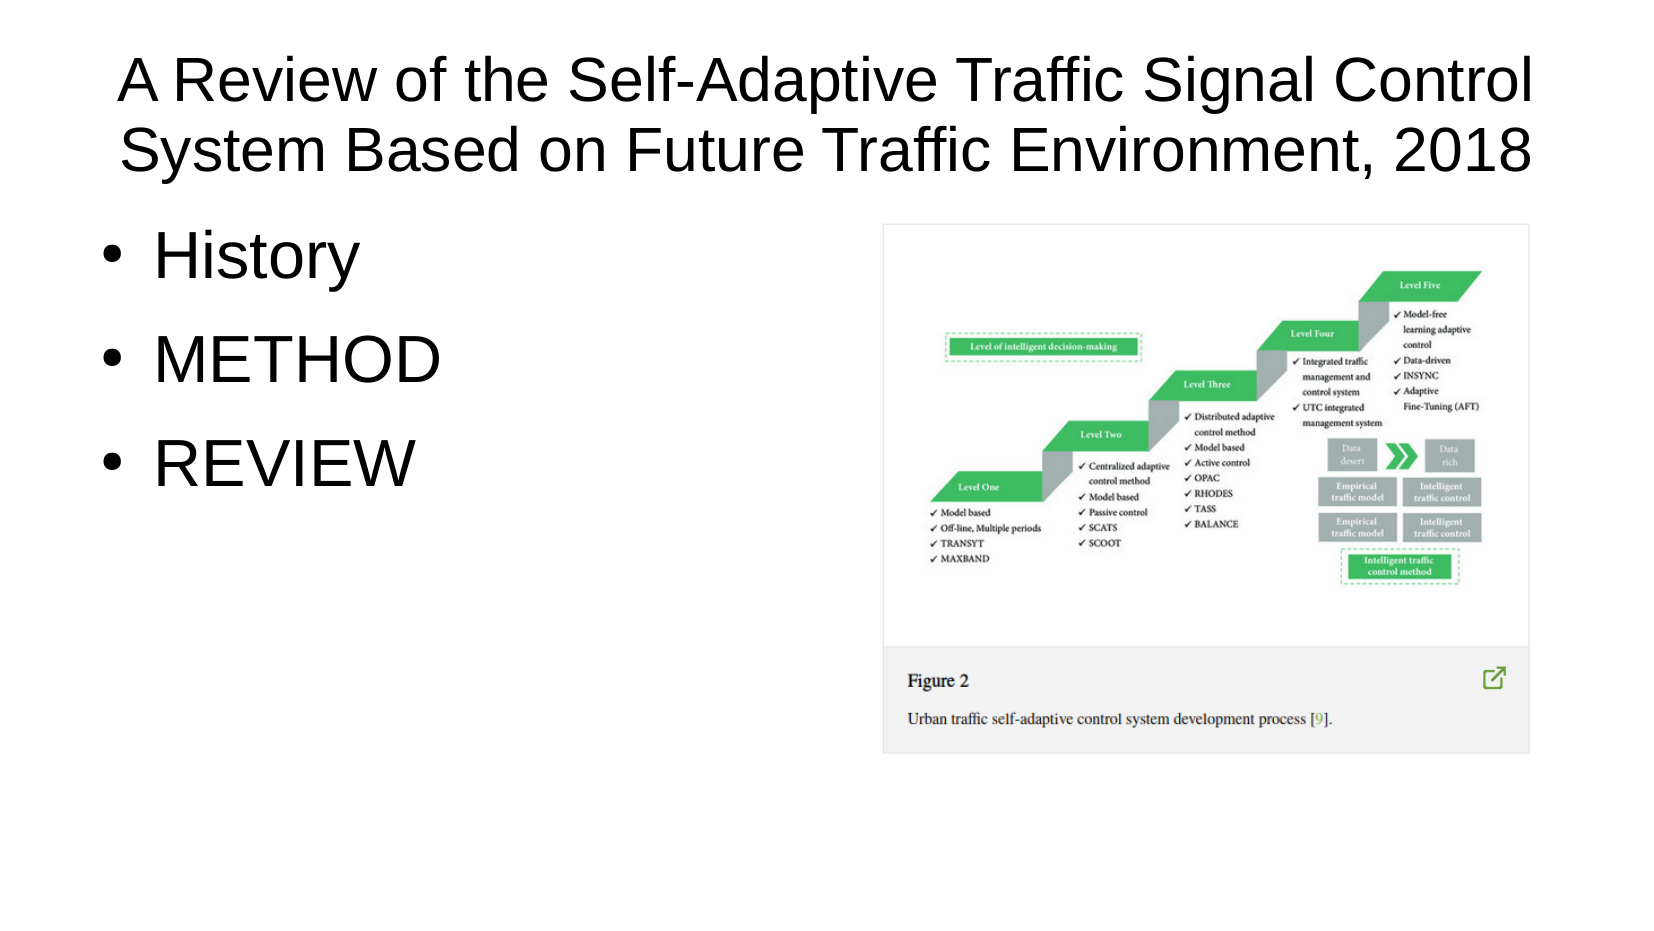

# A Review of the Self-Adaptive Traffic Signal Control System Based on Future Traffic Environment, 2018
History
METHOD
REVIEW